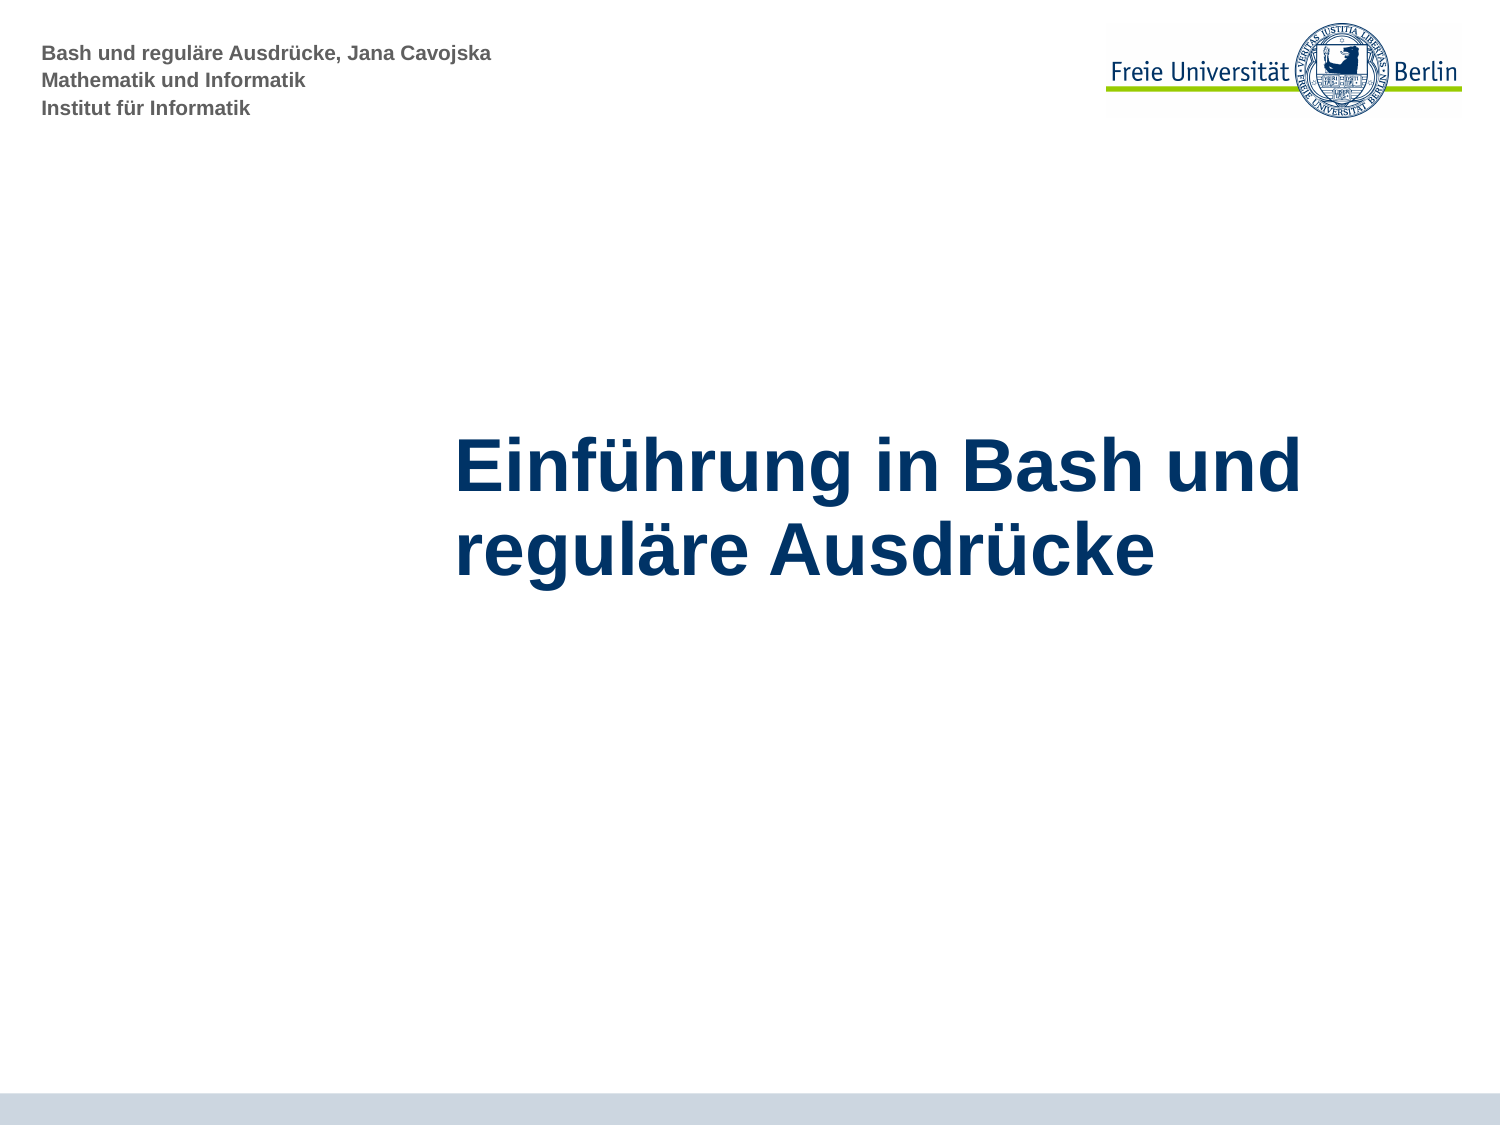

# Einführung in Bash und reguläre Ausdrücke